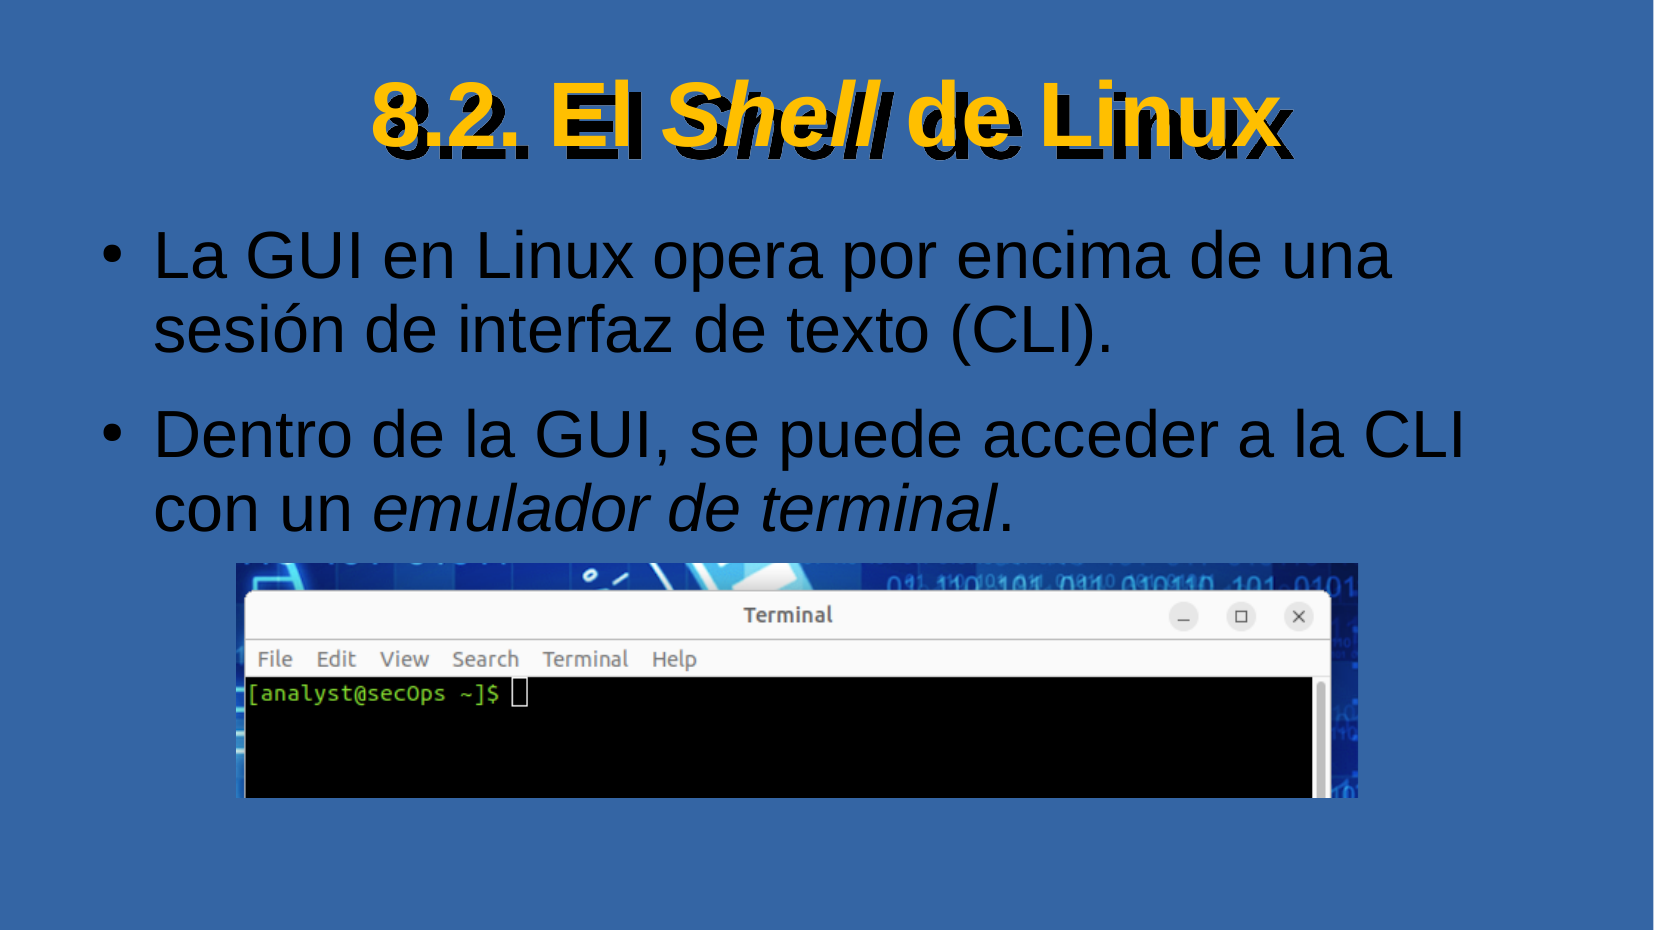

# 8.2. El Shell de Linux
La GUI en Linux opera por encima de una sesión de interfaz de texto (CLI).
Dentro de la GUI, se puede acceder a la CLI con un emulador de terminal.